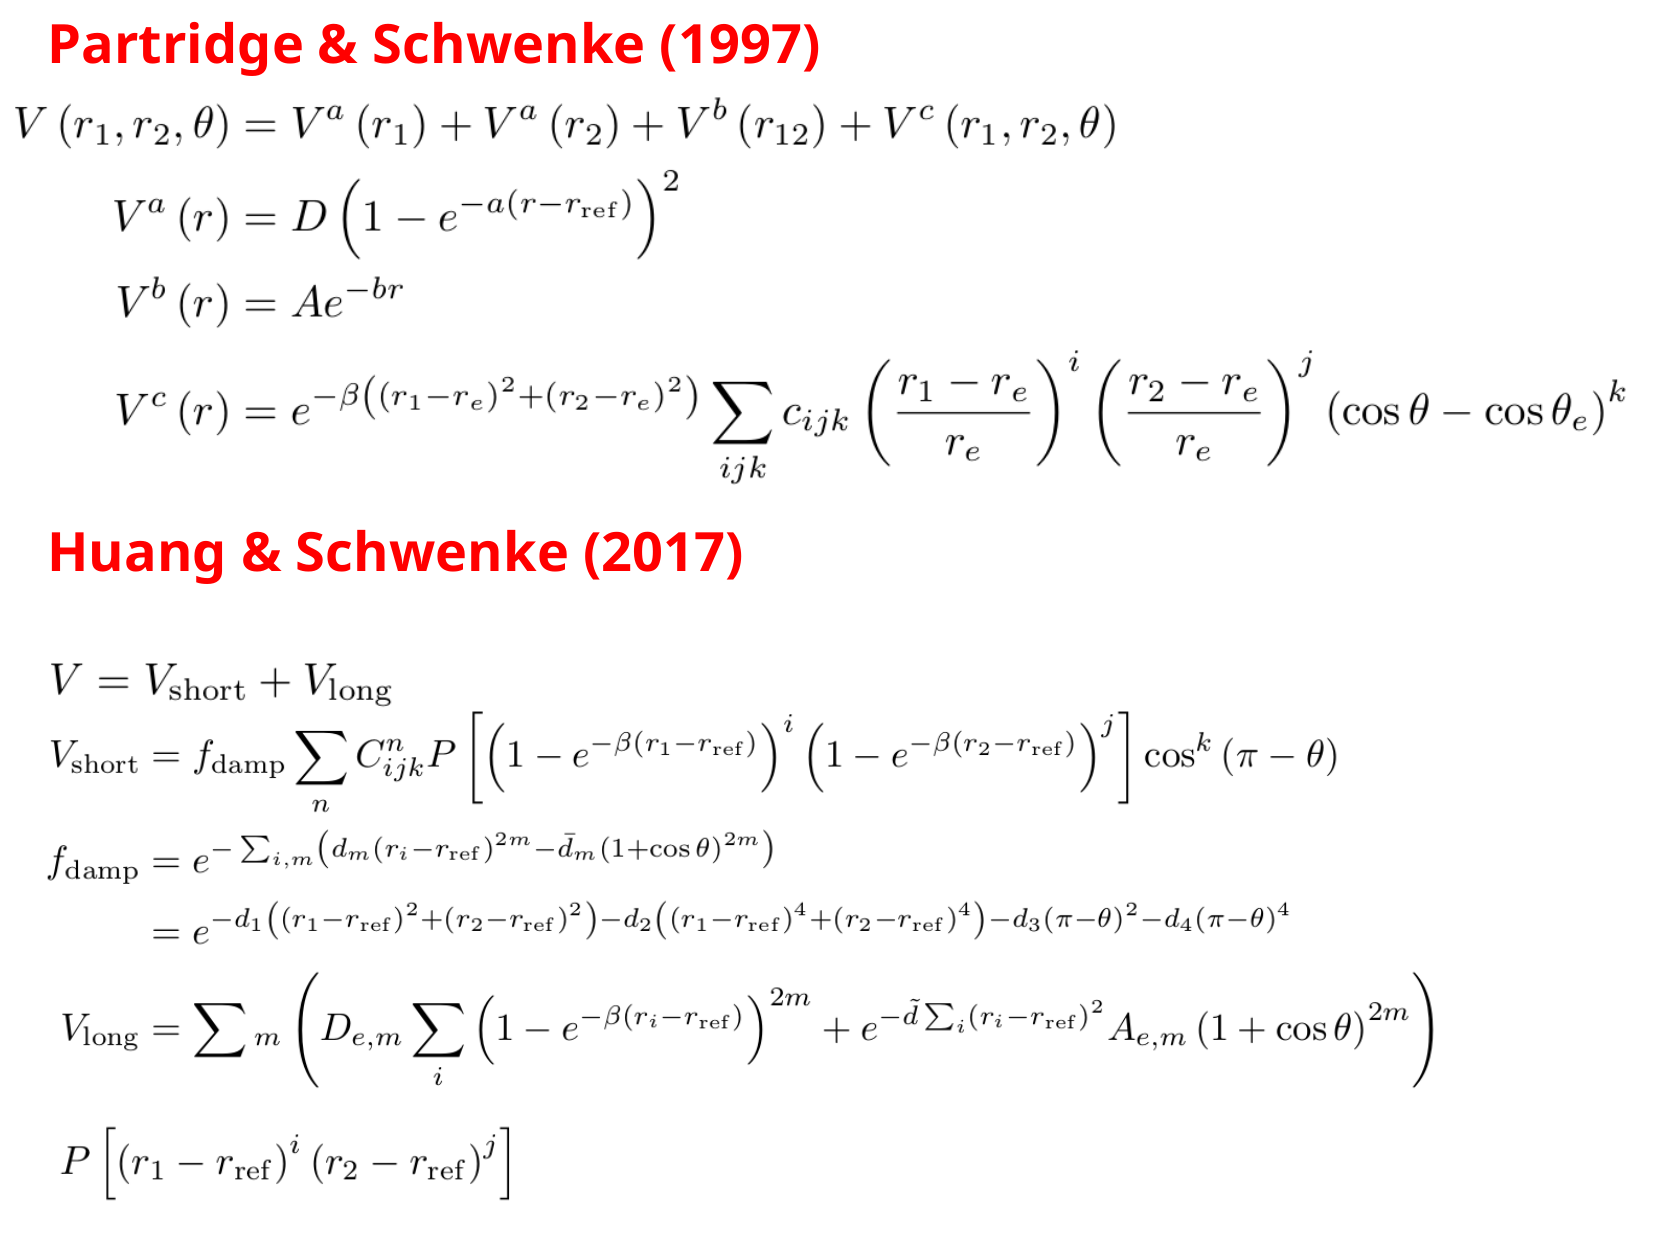

#
Partridge & Schwenke (1997)
Huang & Schwenke (2017)